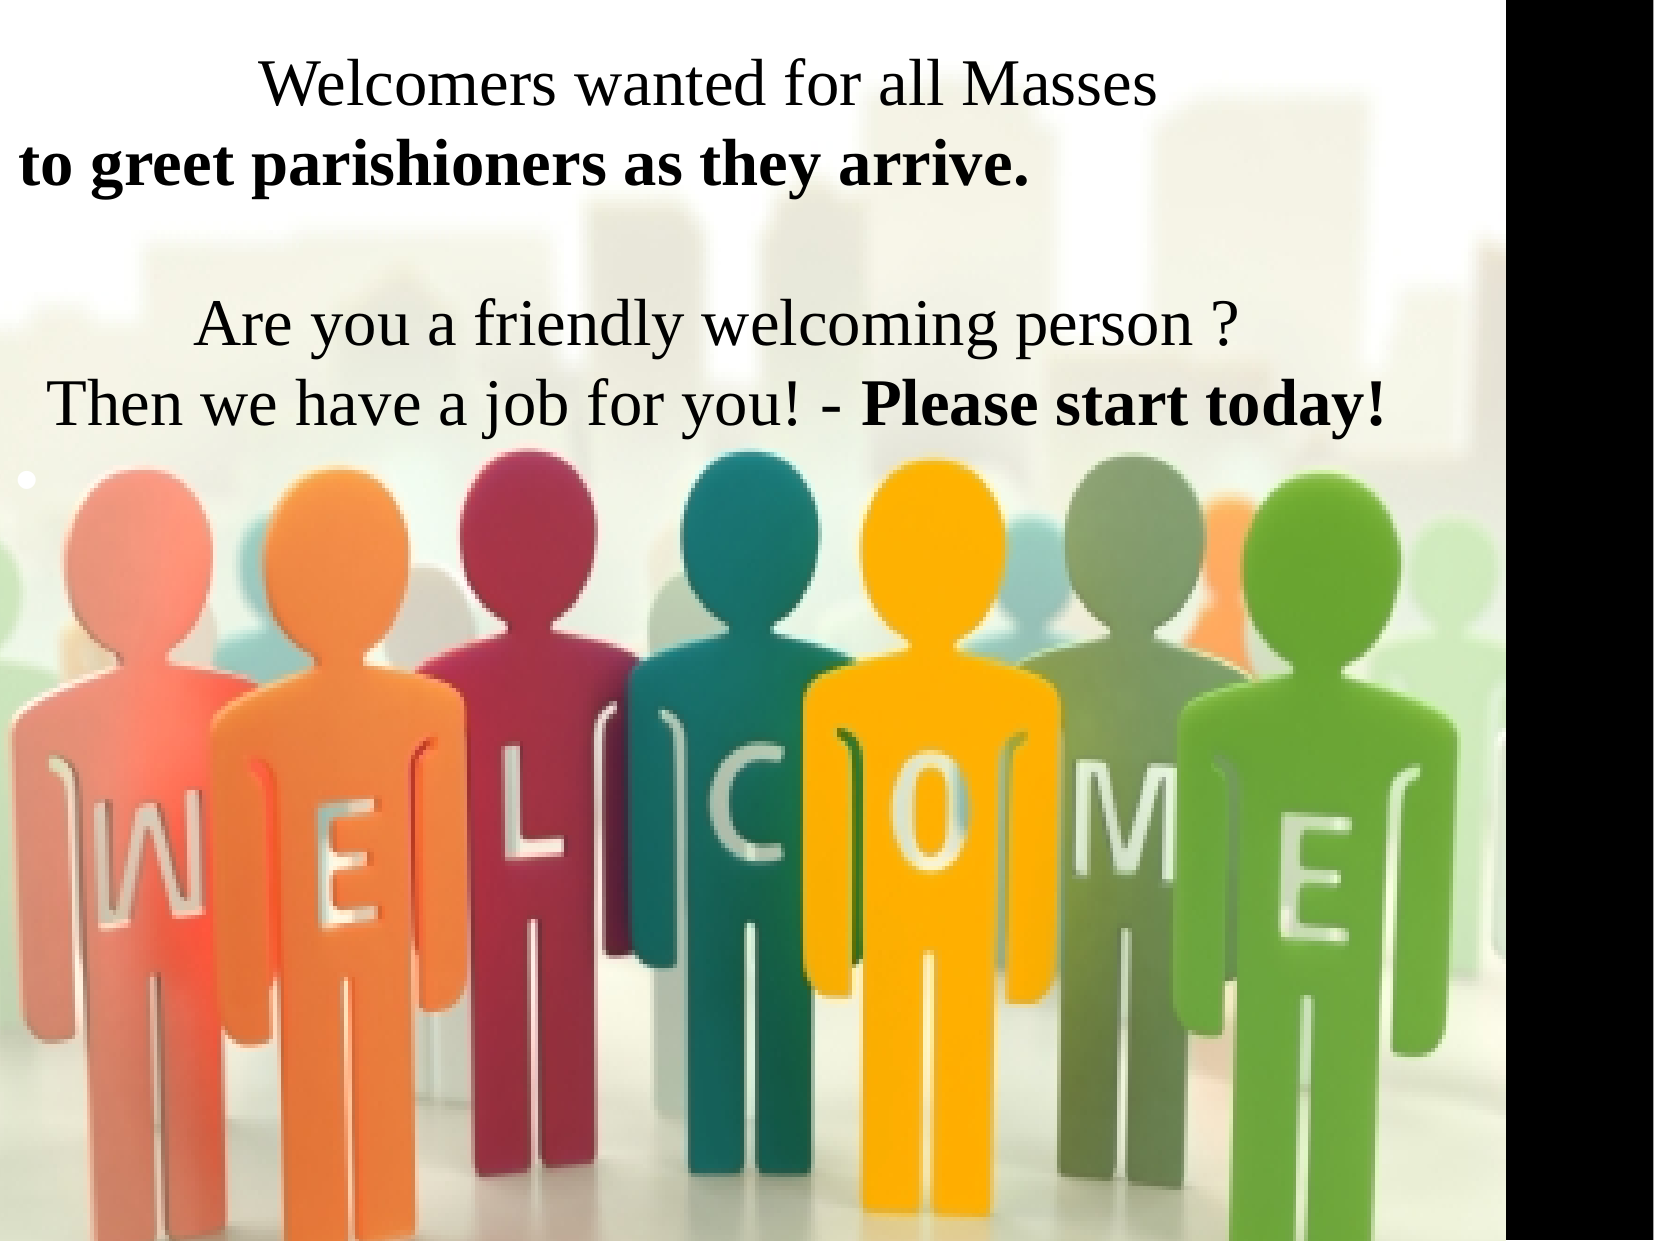

Welcomers wanted for all Masses
to greet parishioners as they arrive.
 Are you a friendly welcoming person ?
Then we have a job for you! - Please start today!
# HOSPITALITY